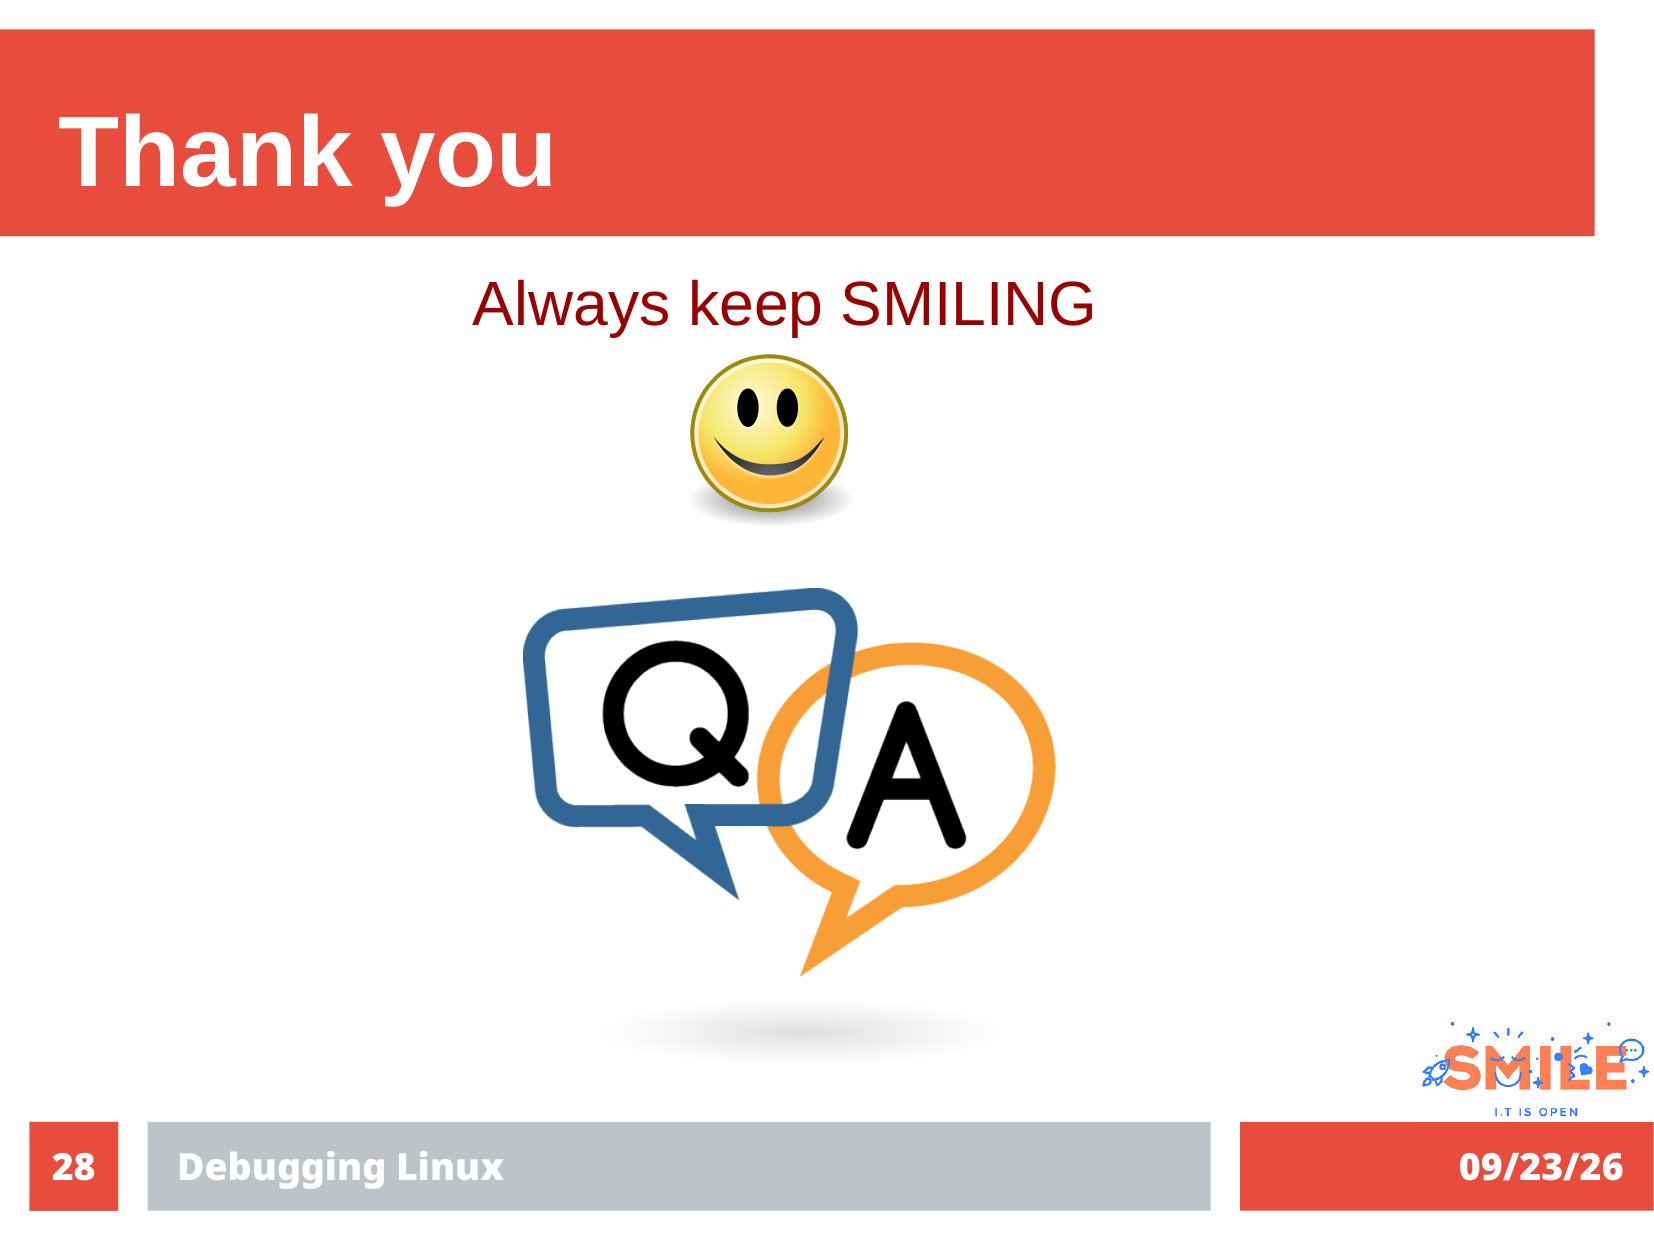

Thank you
Always keep SMILING
28
Debugging Linux